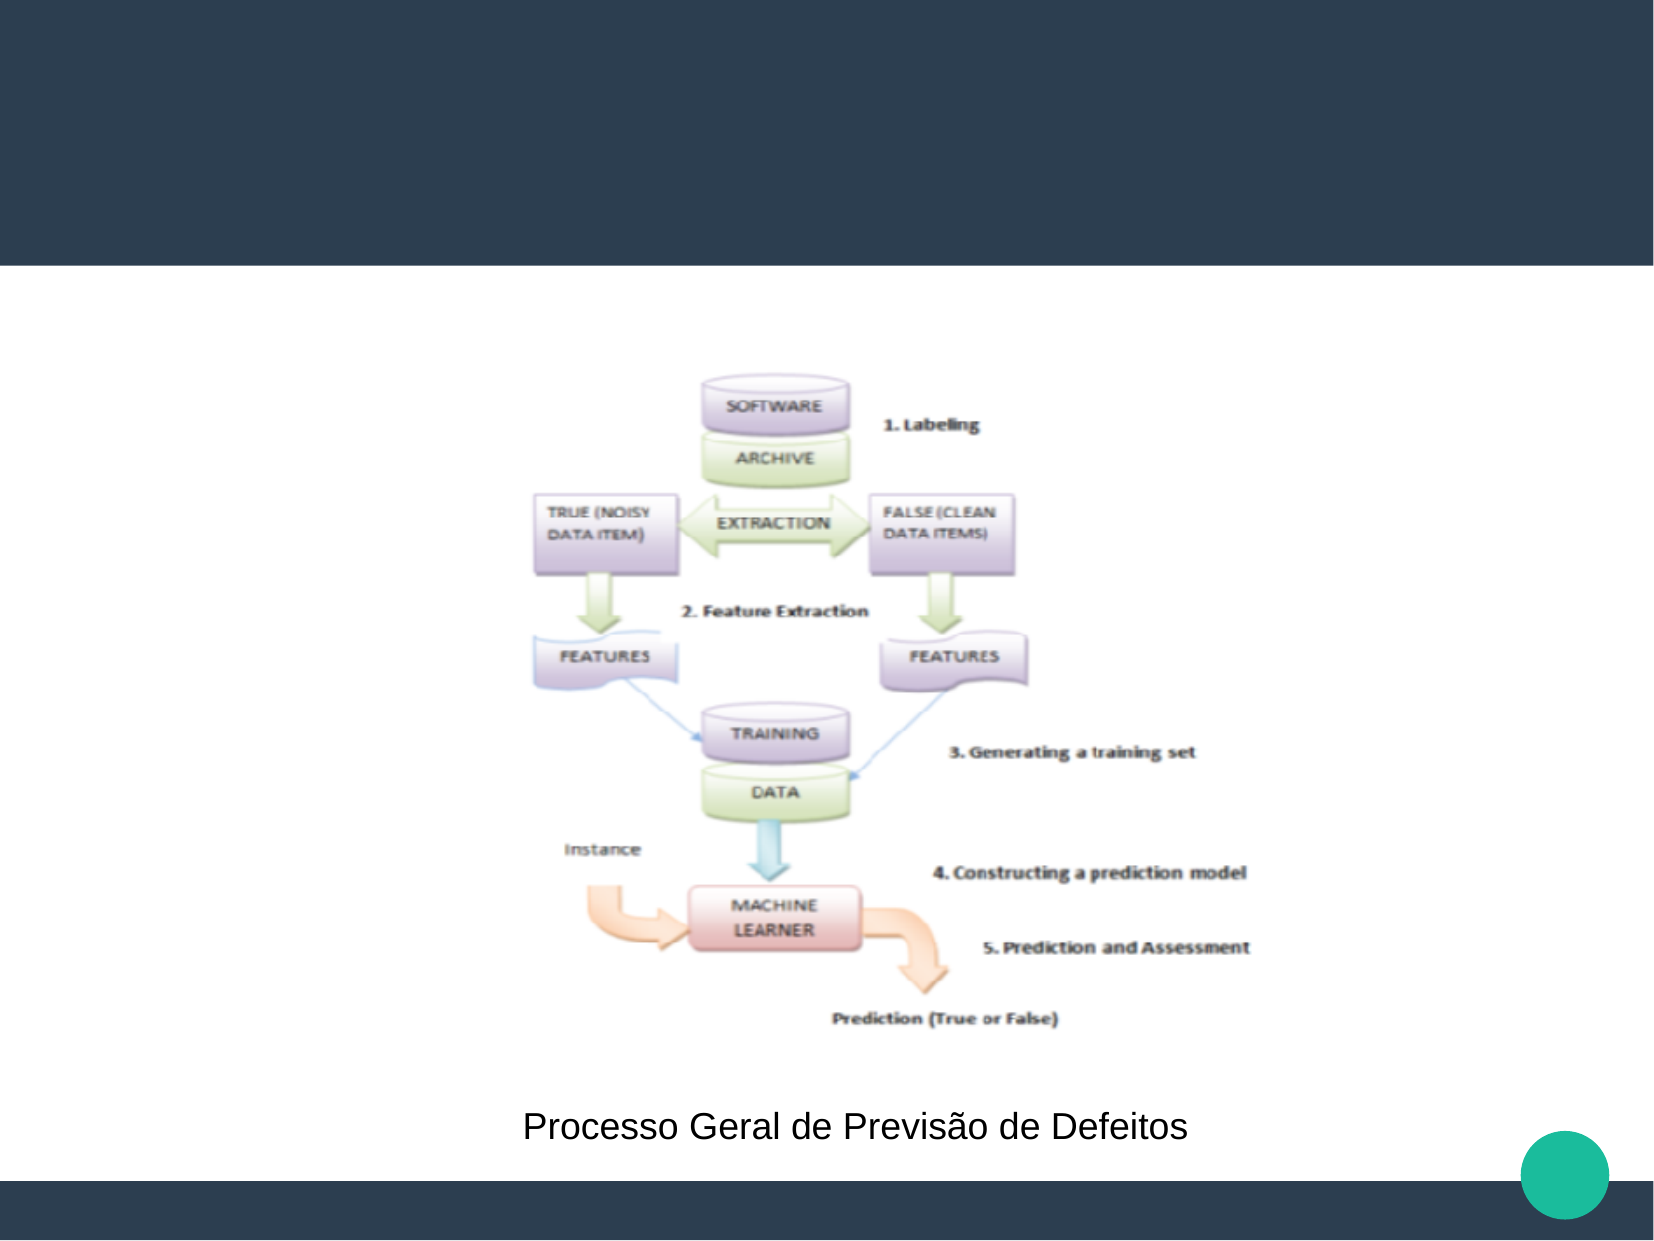

#
Processo Geral de Previsão de Defeitos